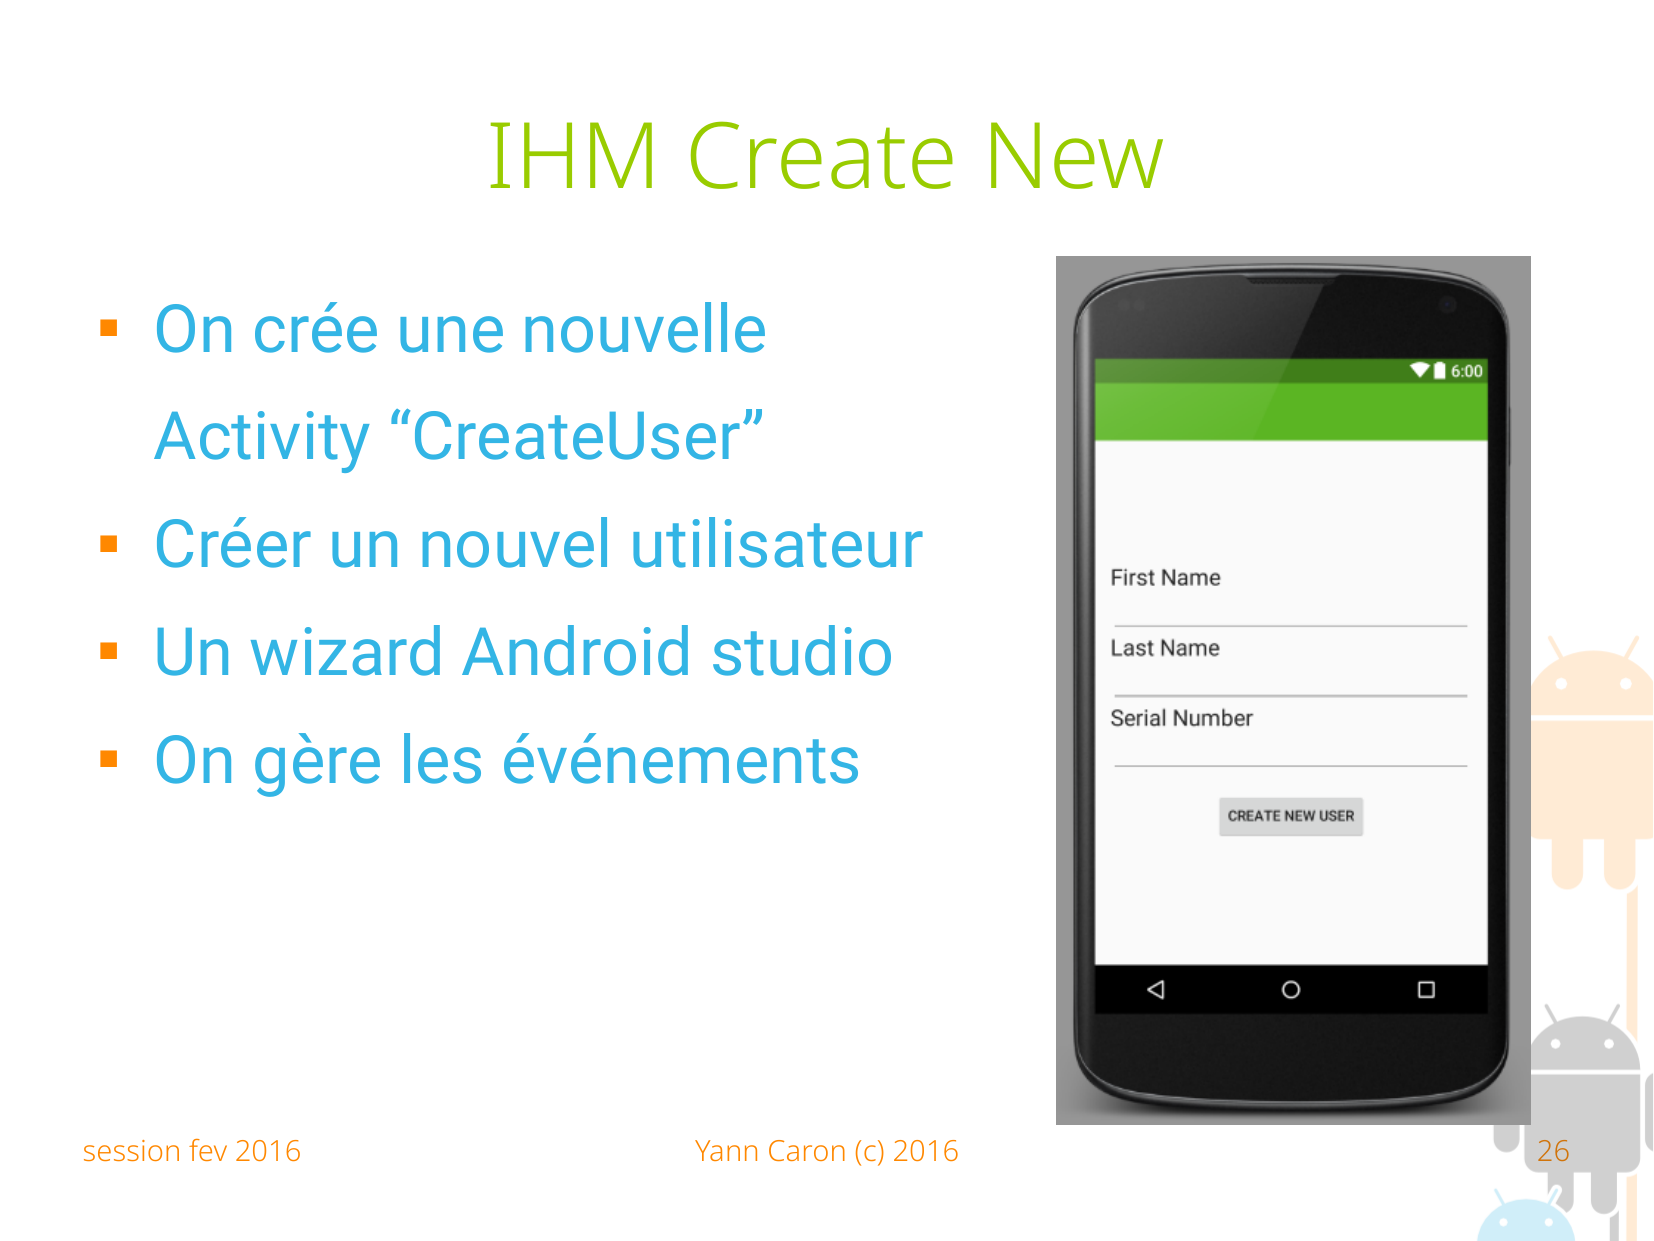

# IHM Create New
On crée une nouvelle
Activity “CreateUser”
Créer un nouvel utilisateur
Un wizard Android studio
On gère les événements
session fev 2016
Yann Caron (c) 2016
26